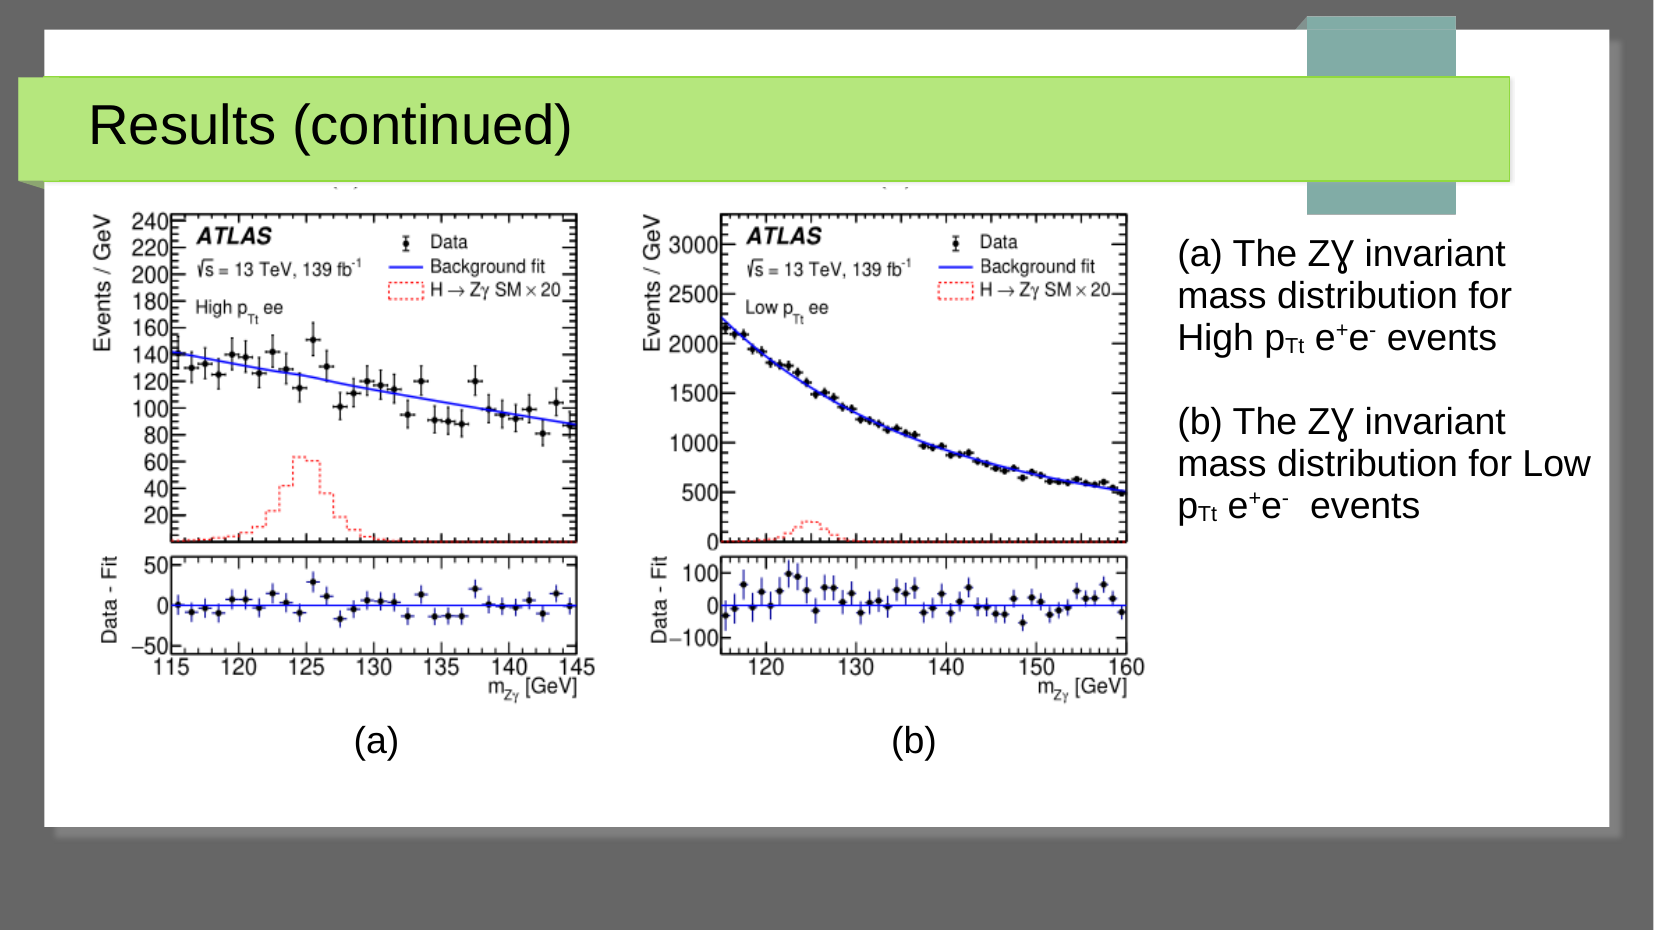

# Results (continued)
(a) The ZƔ invariant mass distribution for High pTt e+e- events
(b) The ZƔ invariant mass distribution for Low pTt e+e- events
 (a) (b)